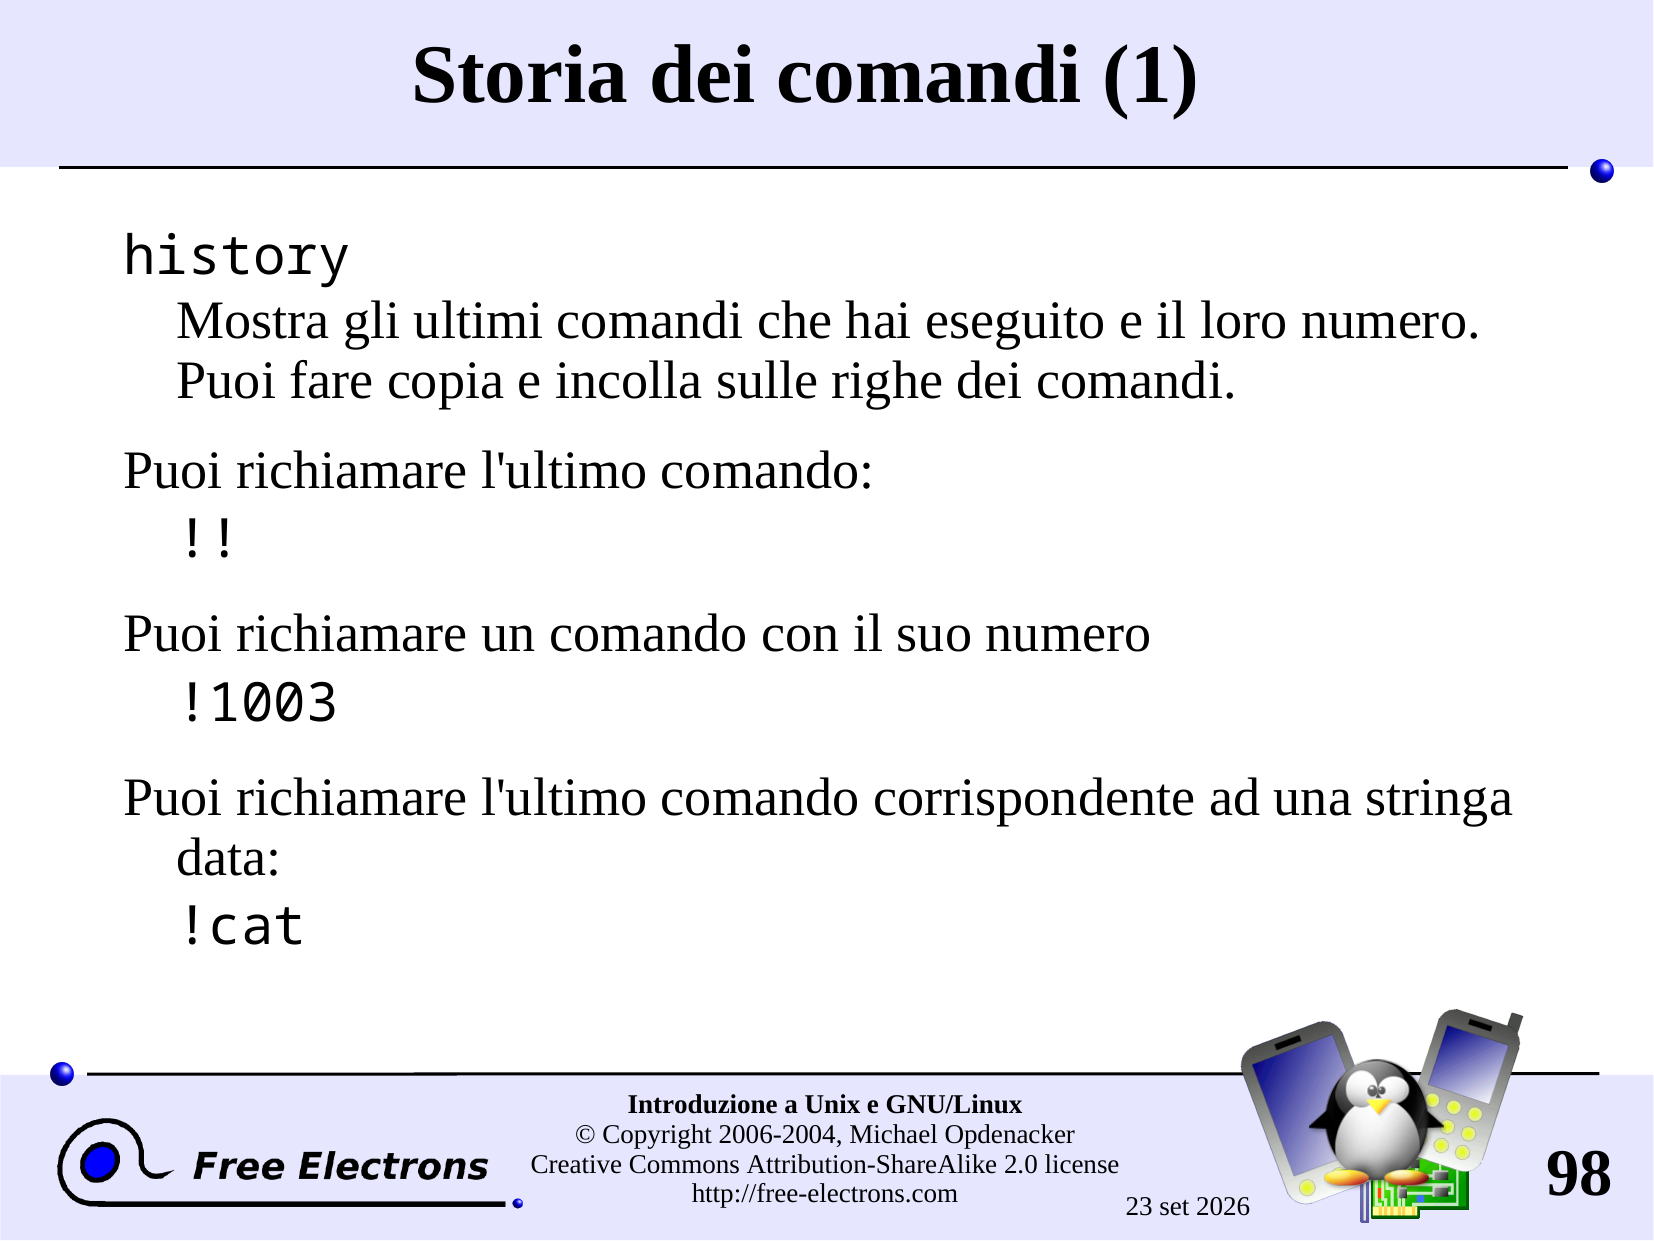

# Storia dei comandi (1)
history
Mostra gli ultimi comandi che hai eseguito e il loro numero. Puoi fare copia e incolla sulle righe dei comandi.
Puoi richiamare l'ultimo comando:
!!
Puoi richiamare un comando con il suo numero
!1003
Puoi richiamare l'ultimo comando corrispondente ad una stringa data:
!cat